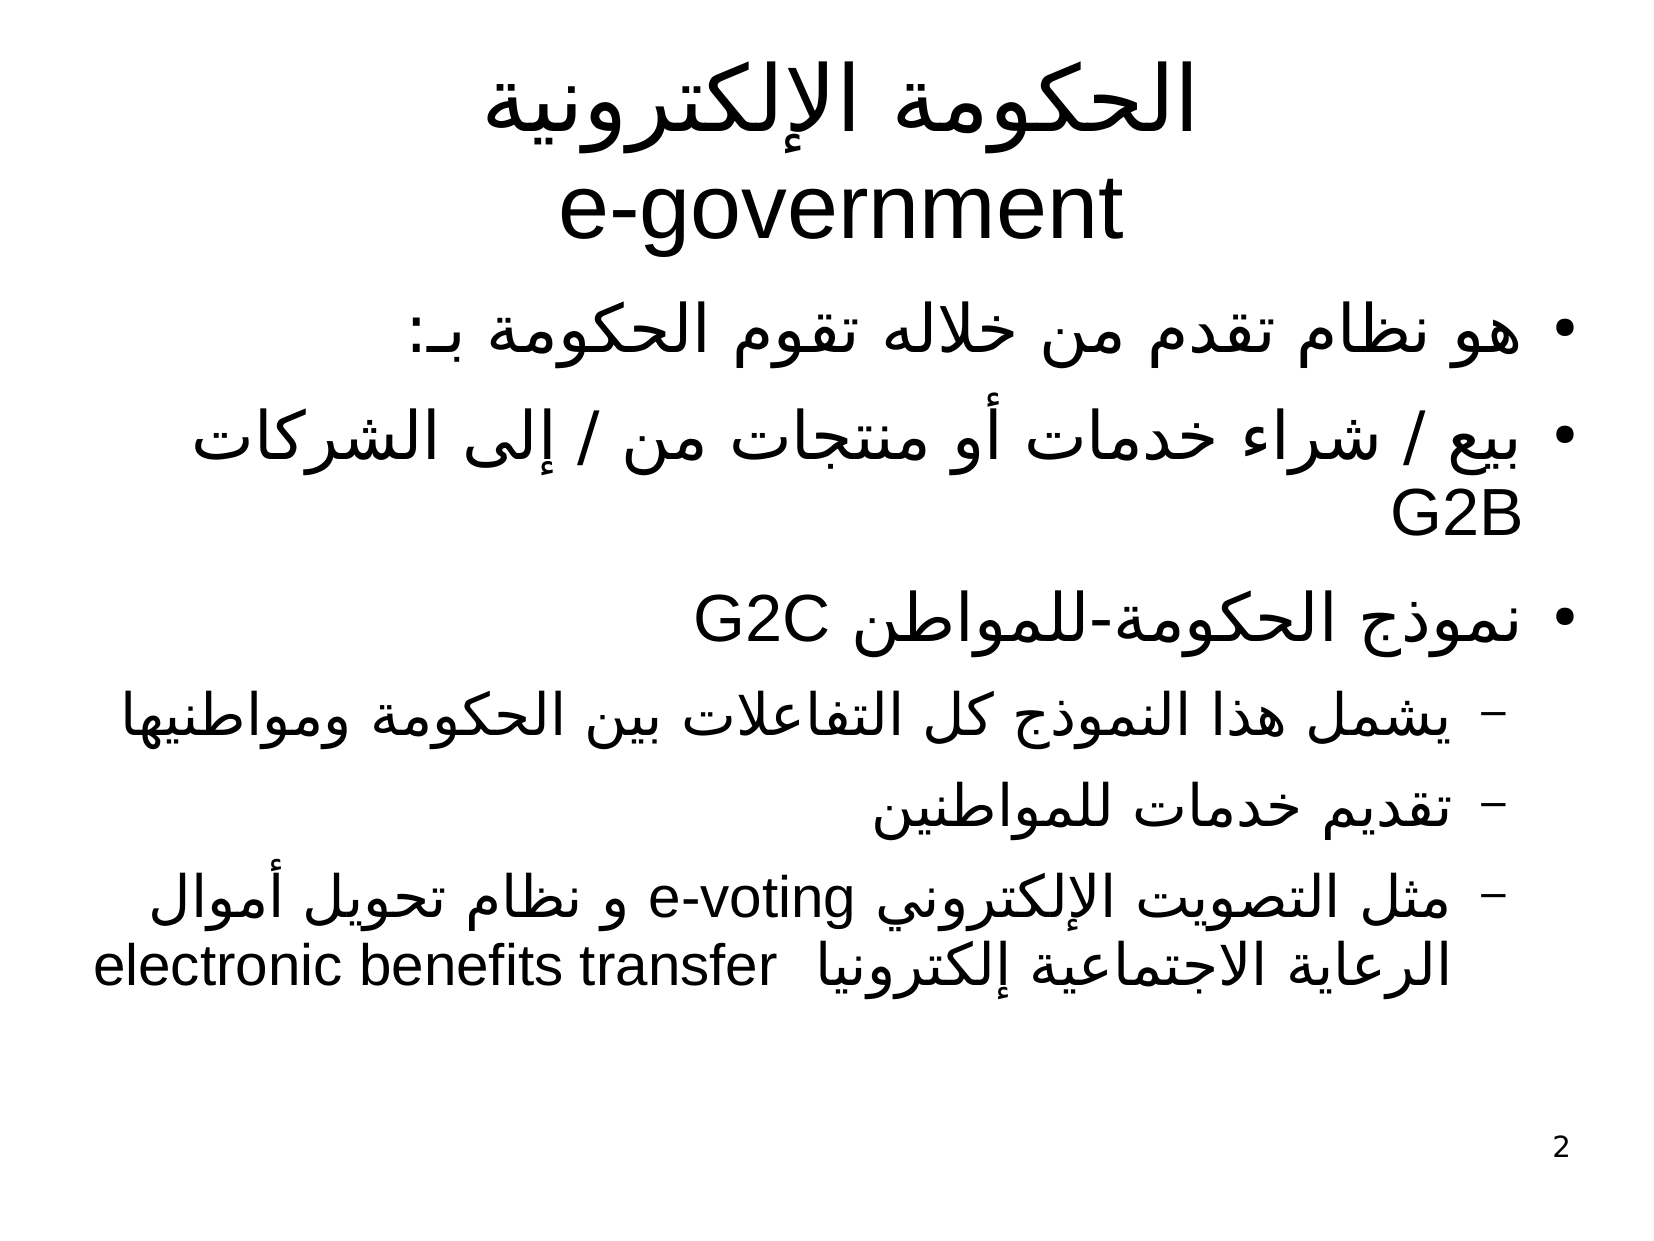

# الحكومة الإلكترونية e-government
هو نظام تقدم من خلاله تقوم الحكومة بـ:
بيع / شراء خدمات أو منتجات من / إلى الشركات G2B
نموذج الحكومة-للمواطن G2C
يشمل هذا النموذج كل التفاعلات بين الحكومة ومواطنيها
تقديم خدمات للمواطنين
مثل التصويت الإلكتروني e-voting و نظام تحويل أموال الرعاية الاجتماعية إلكترونيا electronic benefits transfer
2